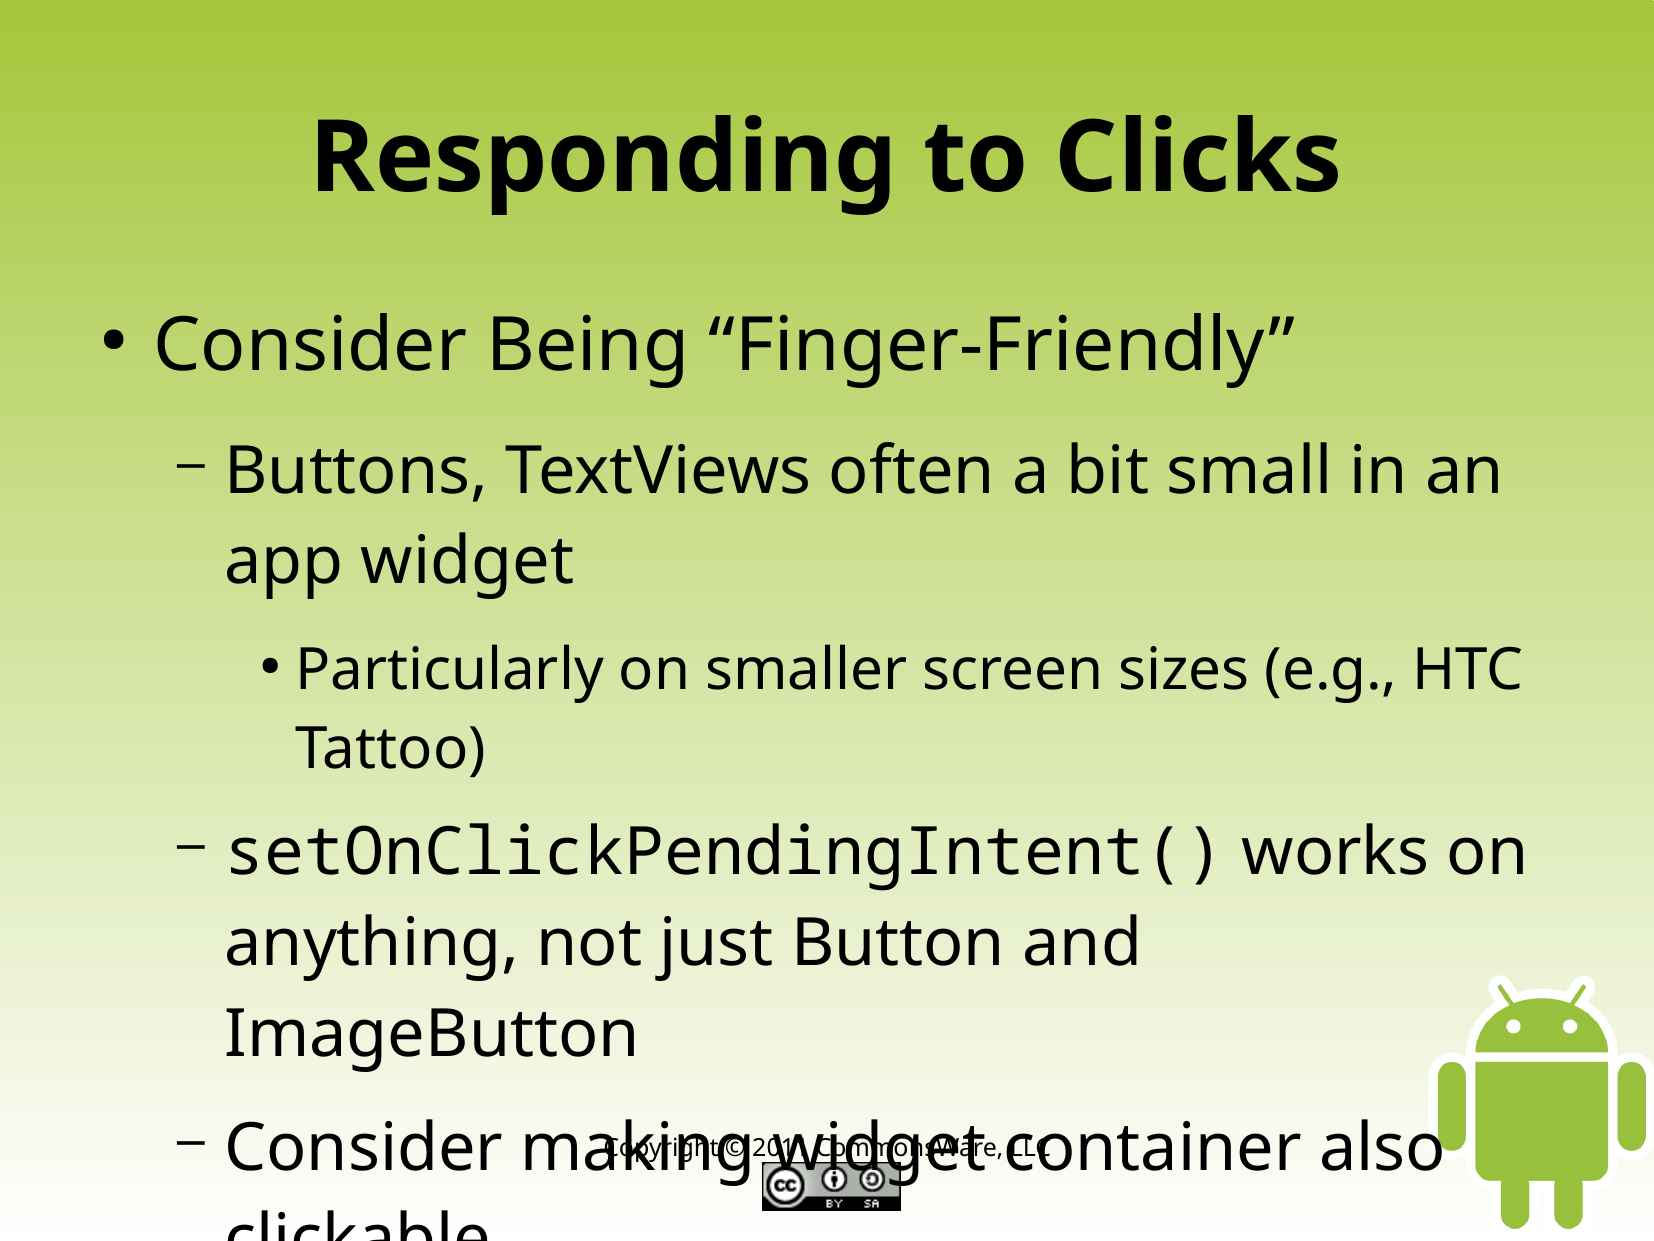

# Responding to Clicks
Consider Being “Finger-Friendly”
Buttons, TextViews often a bit small in an app widget
Particularly on smaller screen sizes (e.g., HTC Tattoo)
setOnClickPendingIntent() works on anything, not just Button and ImageButton
Consider making widget container also clickable
E.g., RelativeLayout